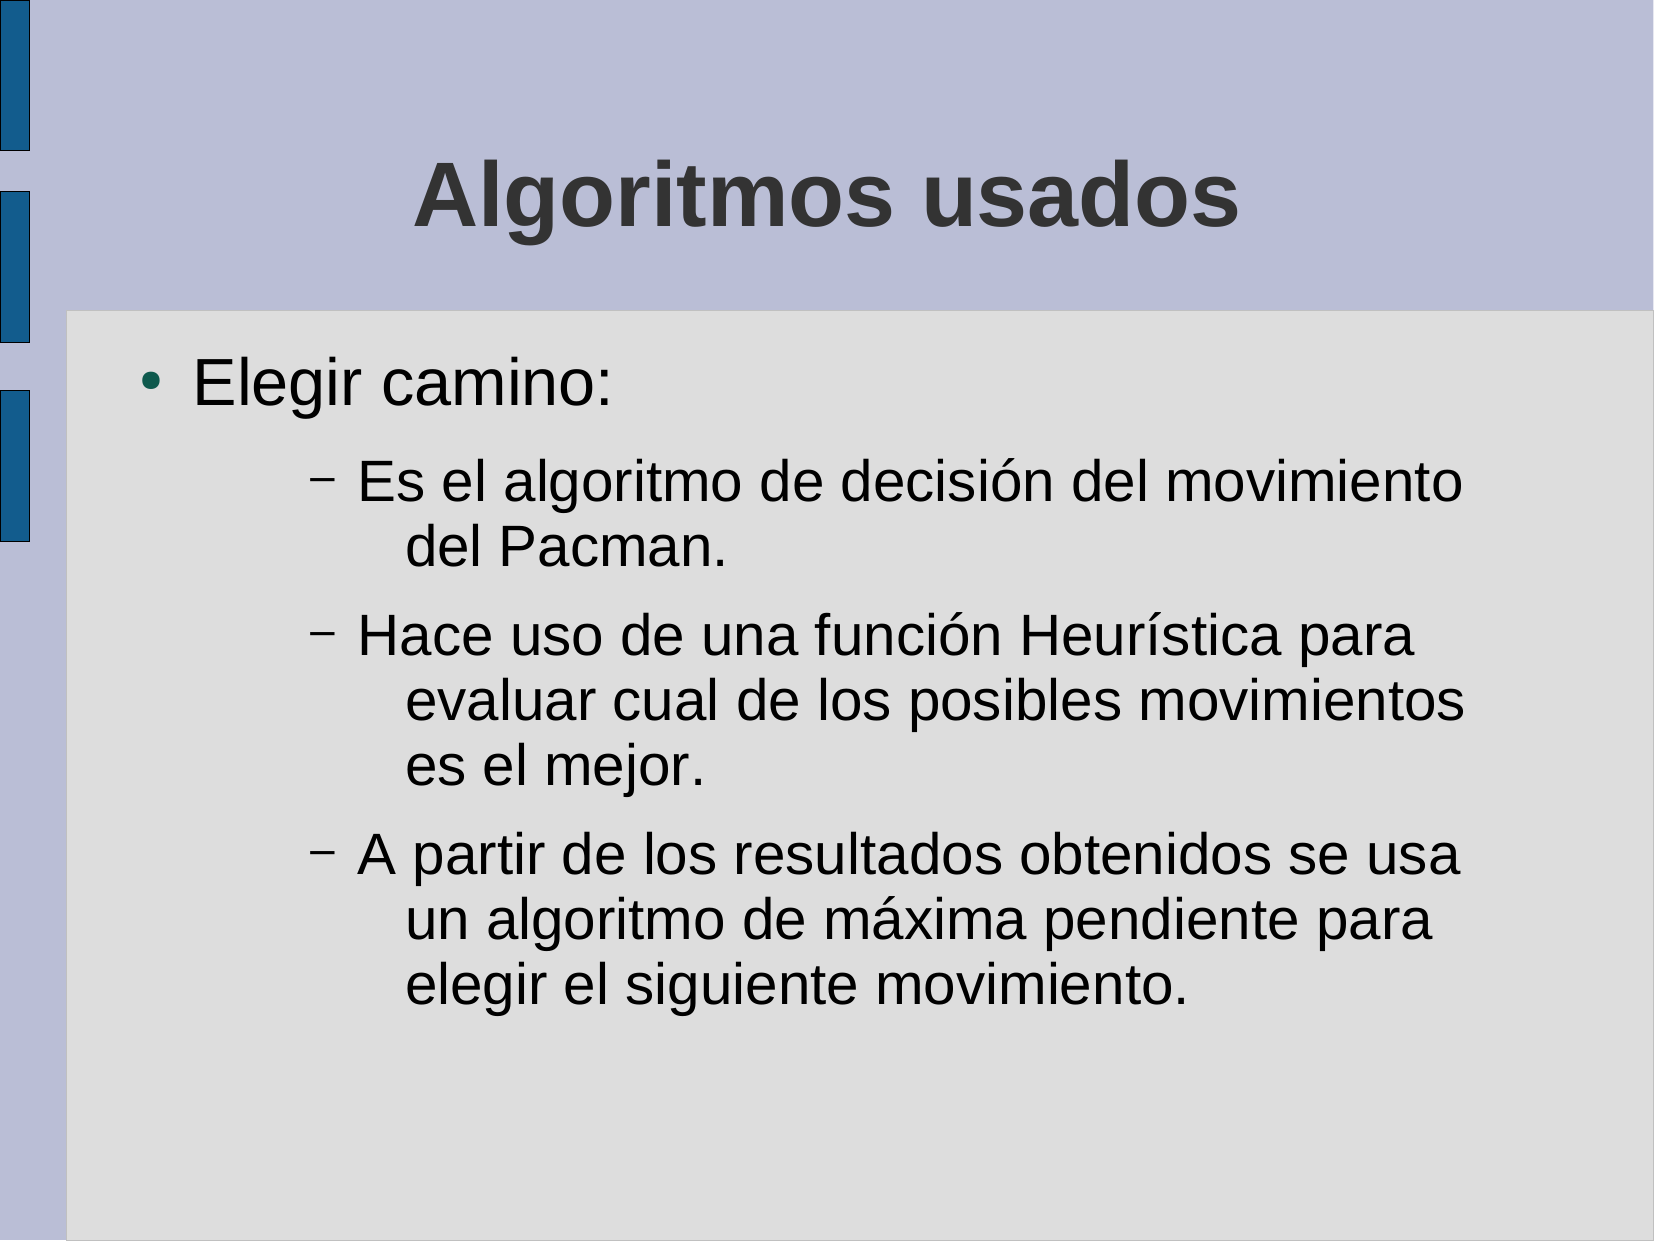

# Algoritmos usados
Elegir camino:
Es el algoritmo de decisión del movimiento del Pacman.
Hace uso de una función Heurística para evaluar cual de los posibles movimientos es el mejor.
A partir de los resultados obtenidos se usa un algoritmo de máxima pendiente para elegir el siguiente movimiento.